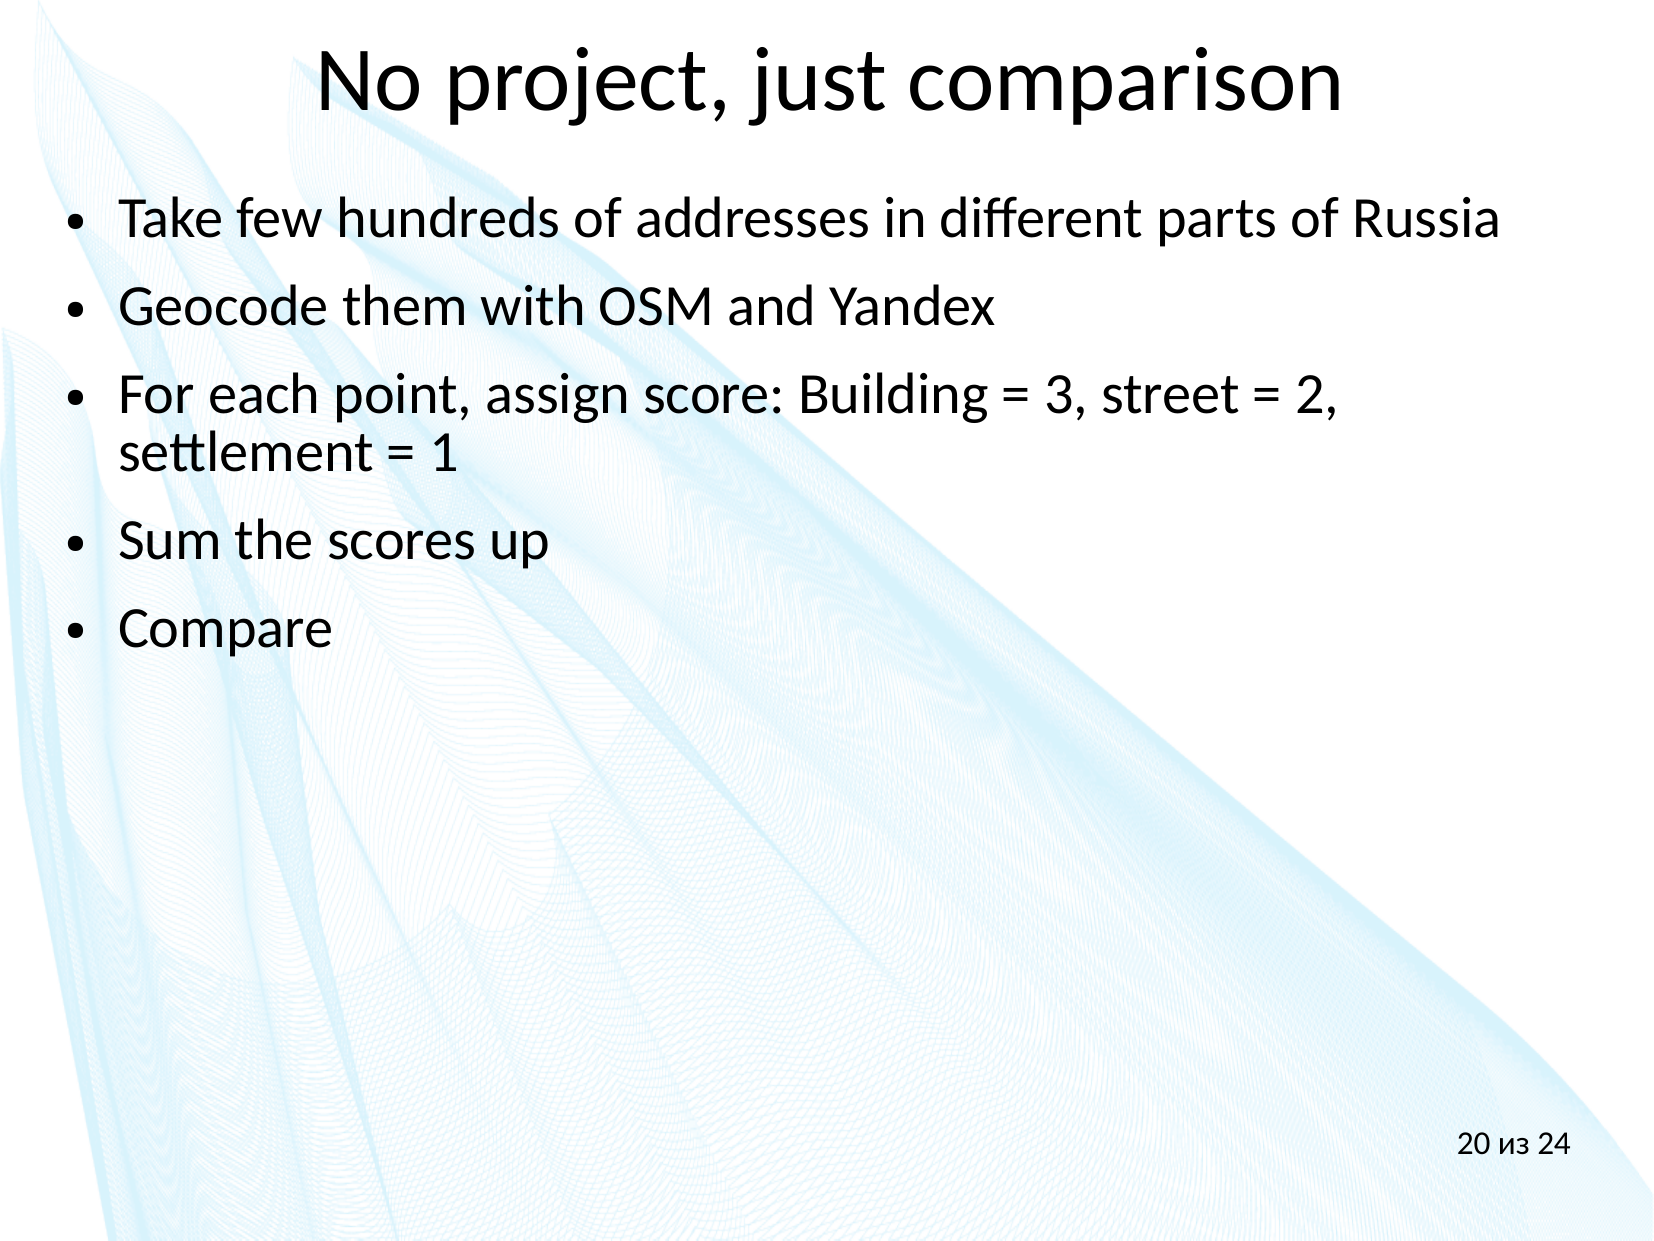

# No project, just comparison
Take few hundreds of addresses in different parts of Russia
Geocode them with OSM and Yandex
For each point, assign score: Building = 3, street = 2, settlement = 1
Sum the scores up
Compare
20